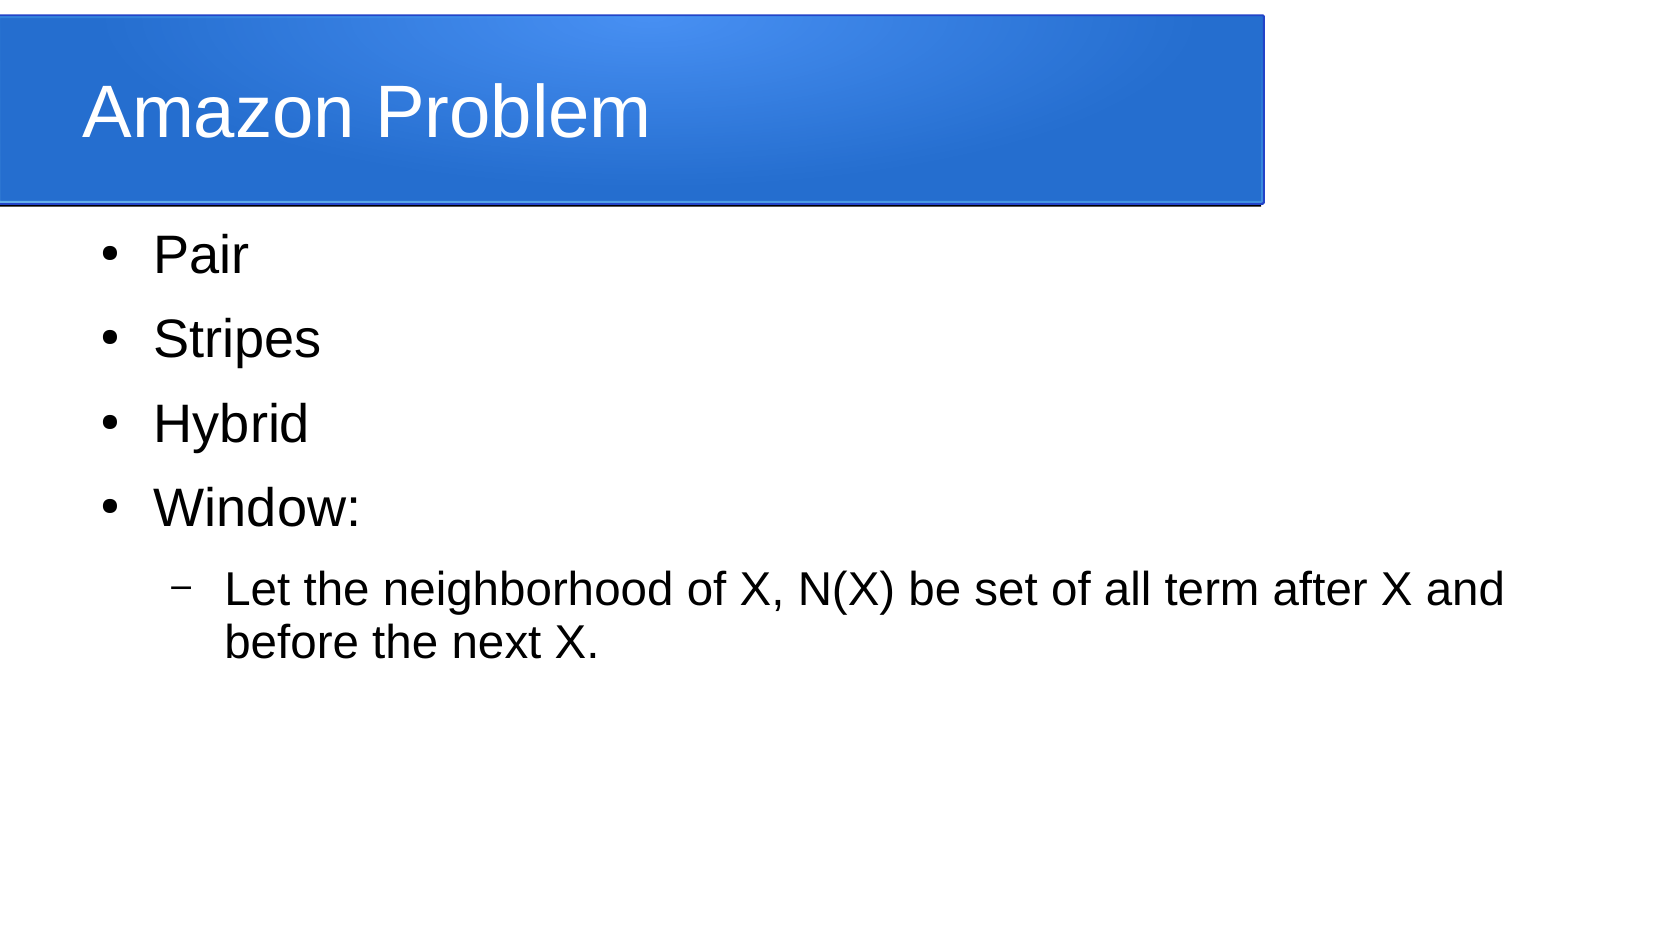

# Amazon Problem
Pair
Stripes
Hybrid
Window:
Let the neighborhood of X, N(X) be set of all term after X and before the next X.